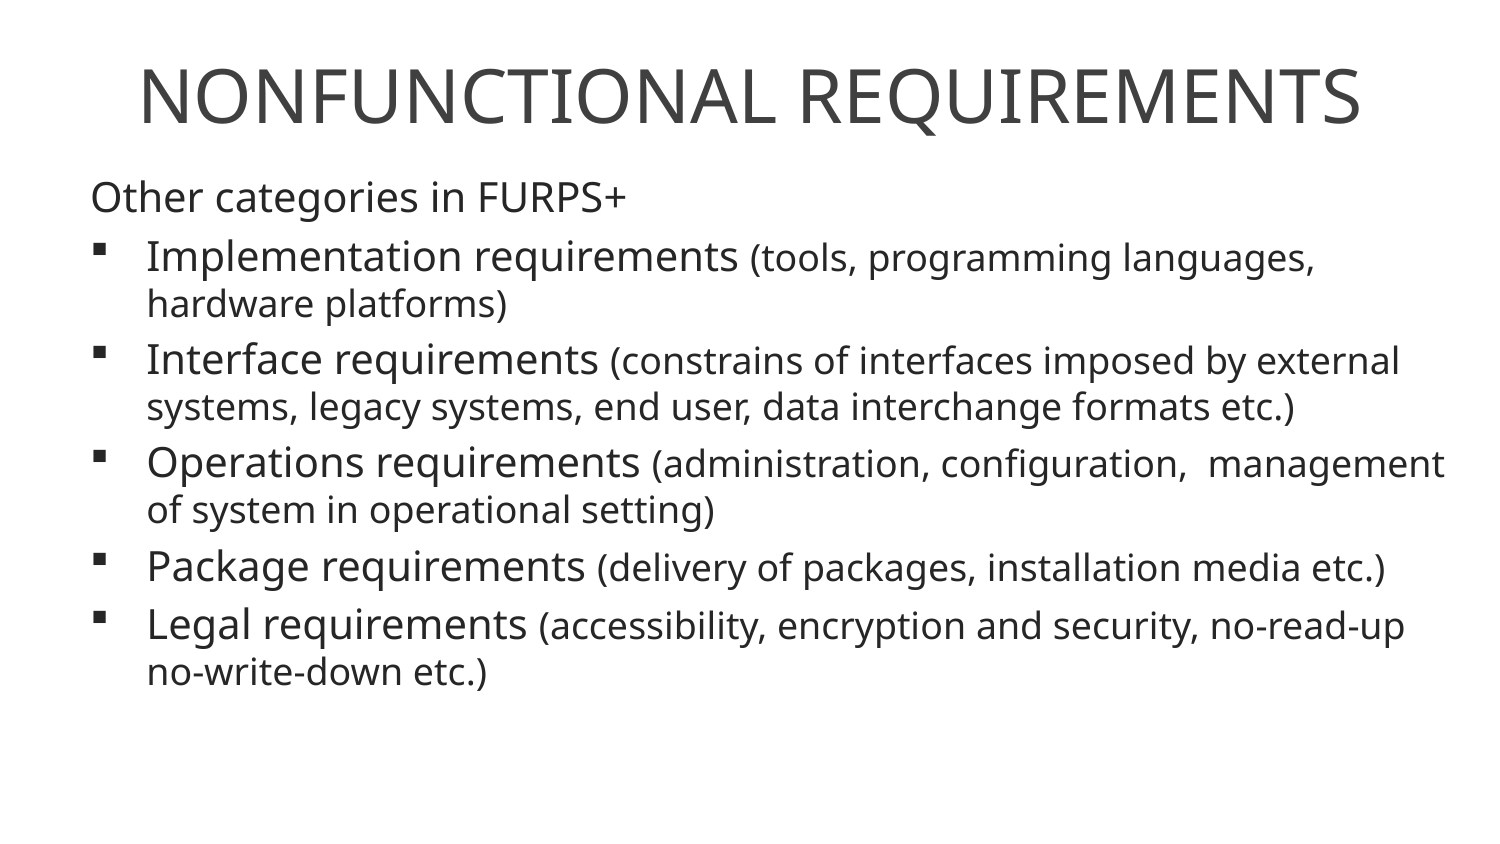

# Nonfunctional requirements
Other categories in FURPS+
Implementation requirements (tools, programming languages, hardware platforms)
Interface requirements (constrains of interfaces imposed by external systems, legacy systems, end user, data interchange formats etc.)
Operations requirements (administration, configuration, management of system in operational setting)
Package requirements (delivery of packages, installation media etc.)
Legal requirements (accessibility, encryption and security, no-read-up no-write-down etc.)